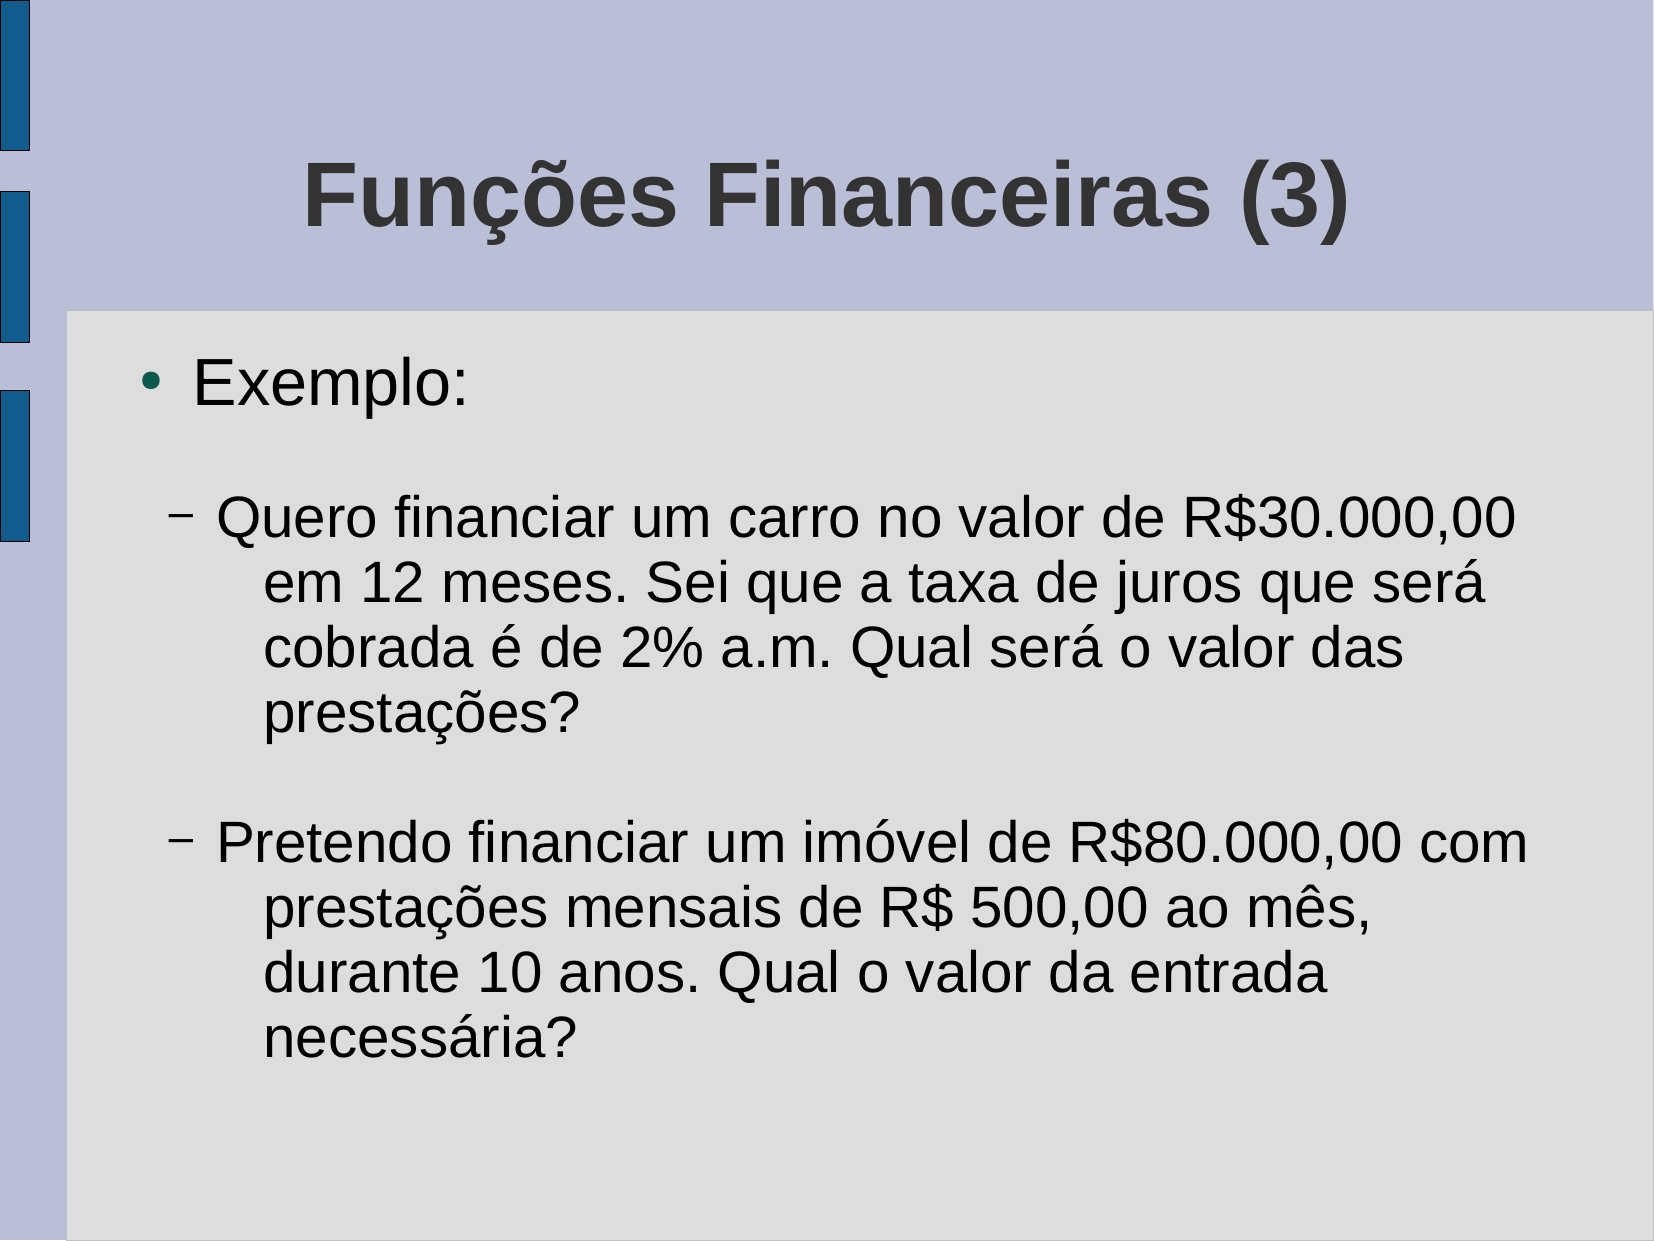

# Funções Financeiras (3)
Exemplo:
Quero financiar um carro no valor de R$30.000,00 em 12 meses. Sei que a taxa de juros que será cobrada é de 2% a.m. Qual será o valor das prestações?
Pretendo financiar um imóvel de R$80.000,00 com prestações mensais de R$ 500,00 ao mês, durante 10 anos. Qual o valor da entrada necessária?